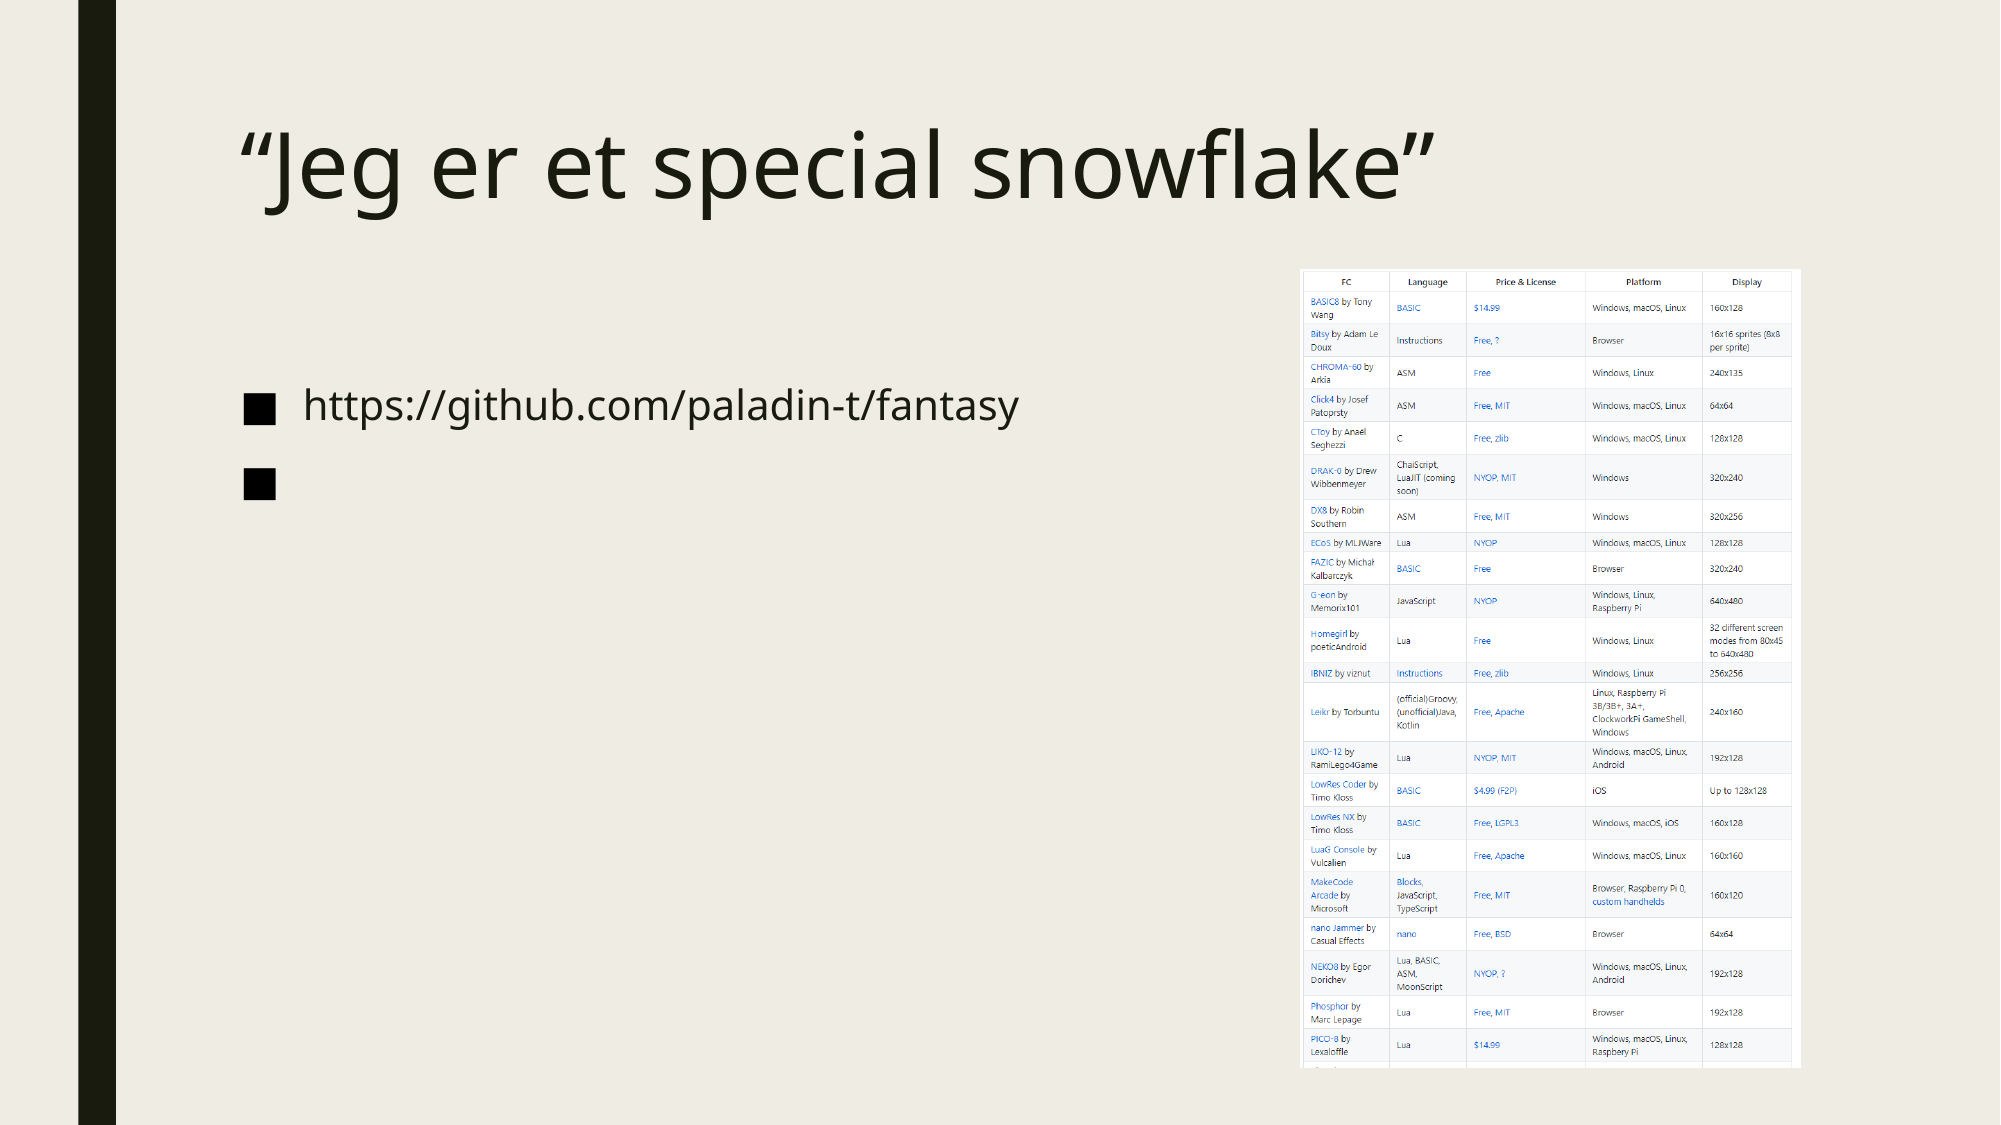

# “Jeg er et special snowflake”
https://github.com/paladin-t/fantasy